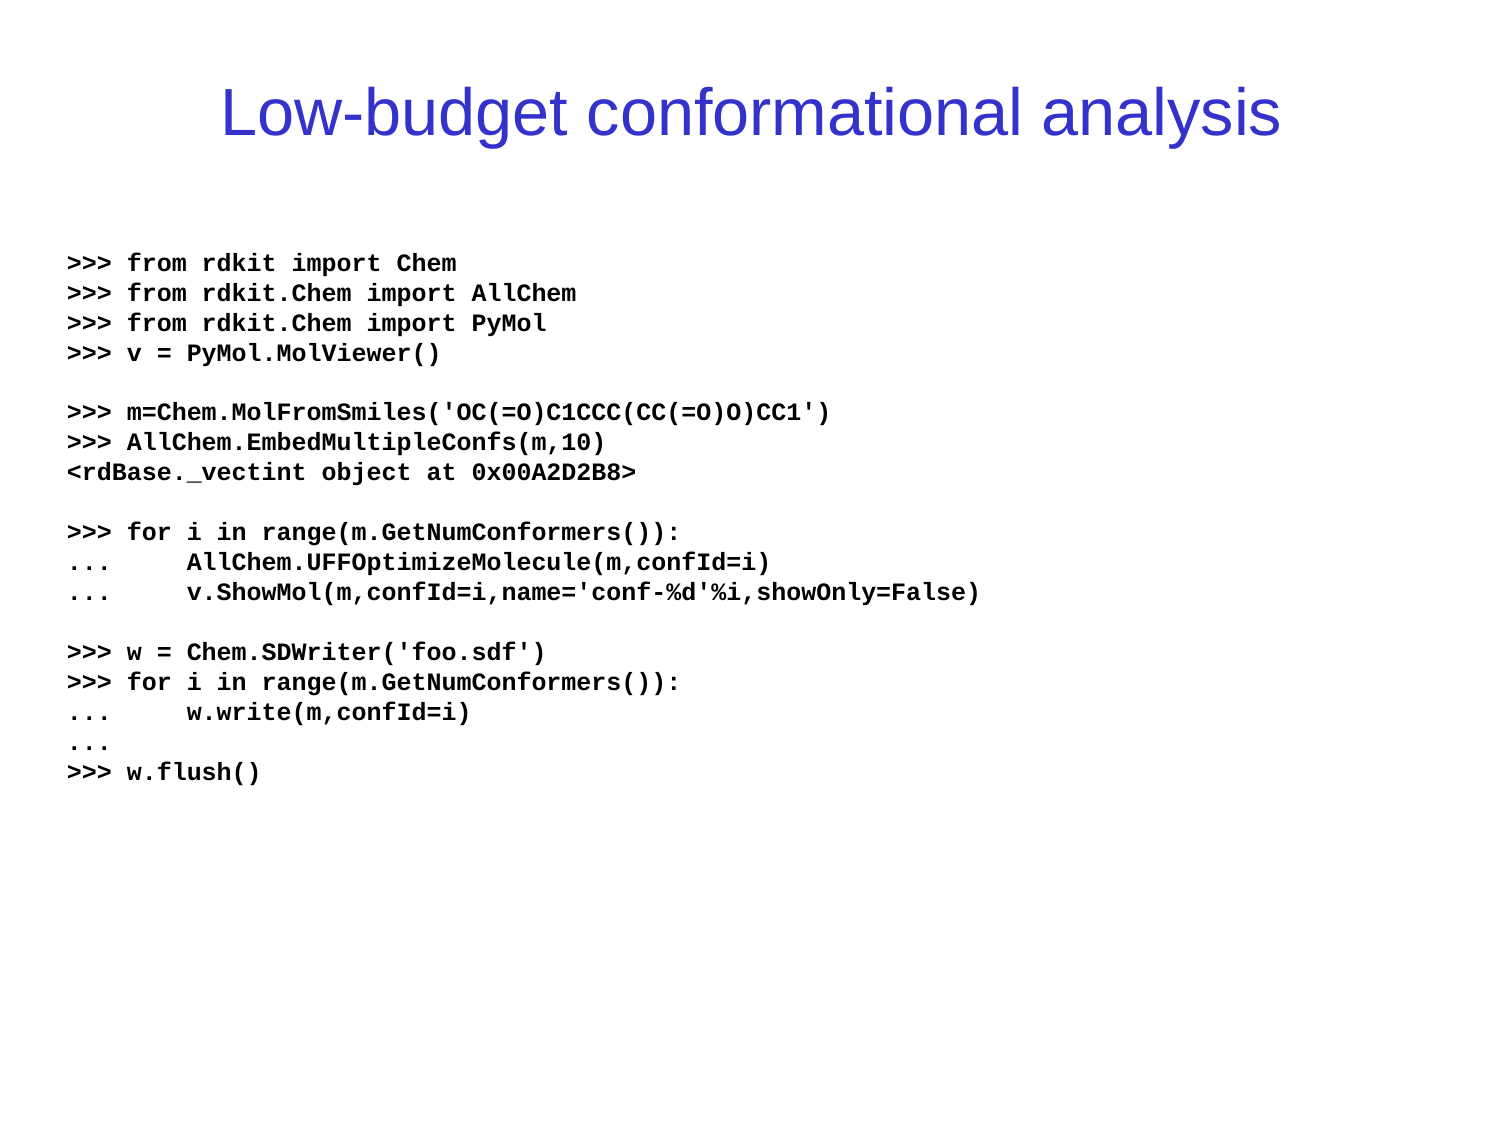

# Low-budget conformational analysis
>>> from rdkit import Chem
>>> from rdkit.Chem import AllChem
>>> from rdkit.Chem import PyMol
>>> v = PyMol.MolViewer()
>>> m=Chem.MolFromSmiles('OC(=O)C1CCC(CC(=O)O)CC1')
>>> AllChem.EmbedMultipleConfs(m,10)
<rdBase._vectint object at 0x00A2D2B8>
>>> for i in range(m.GetNumConformers()):
... AllChem.UFFOptimizeMolecule(m,confId=i)
... v.ShowMol(m,confId=i,name='conf-%d'%i,showOnly=False)
>>> w = Chem.SDWriter('foo.sdf')
>>> for i in range(m.GetNumConformers()):
... w.write(m,confId=i)
...
>>> w.flush()